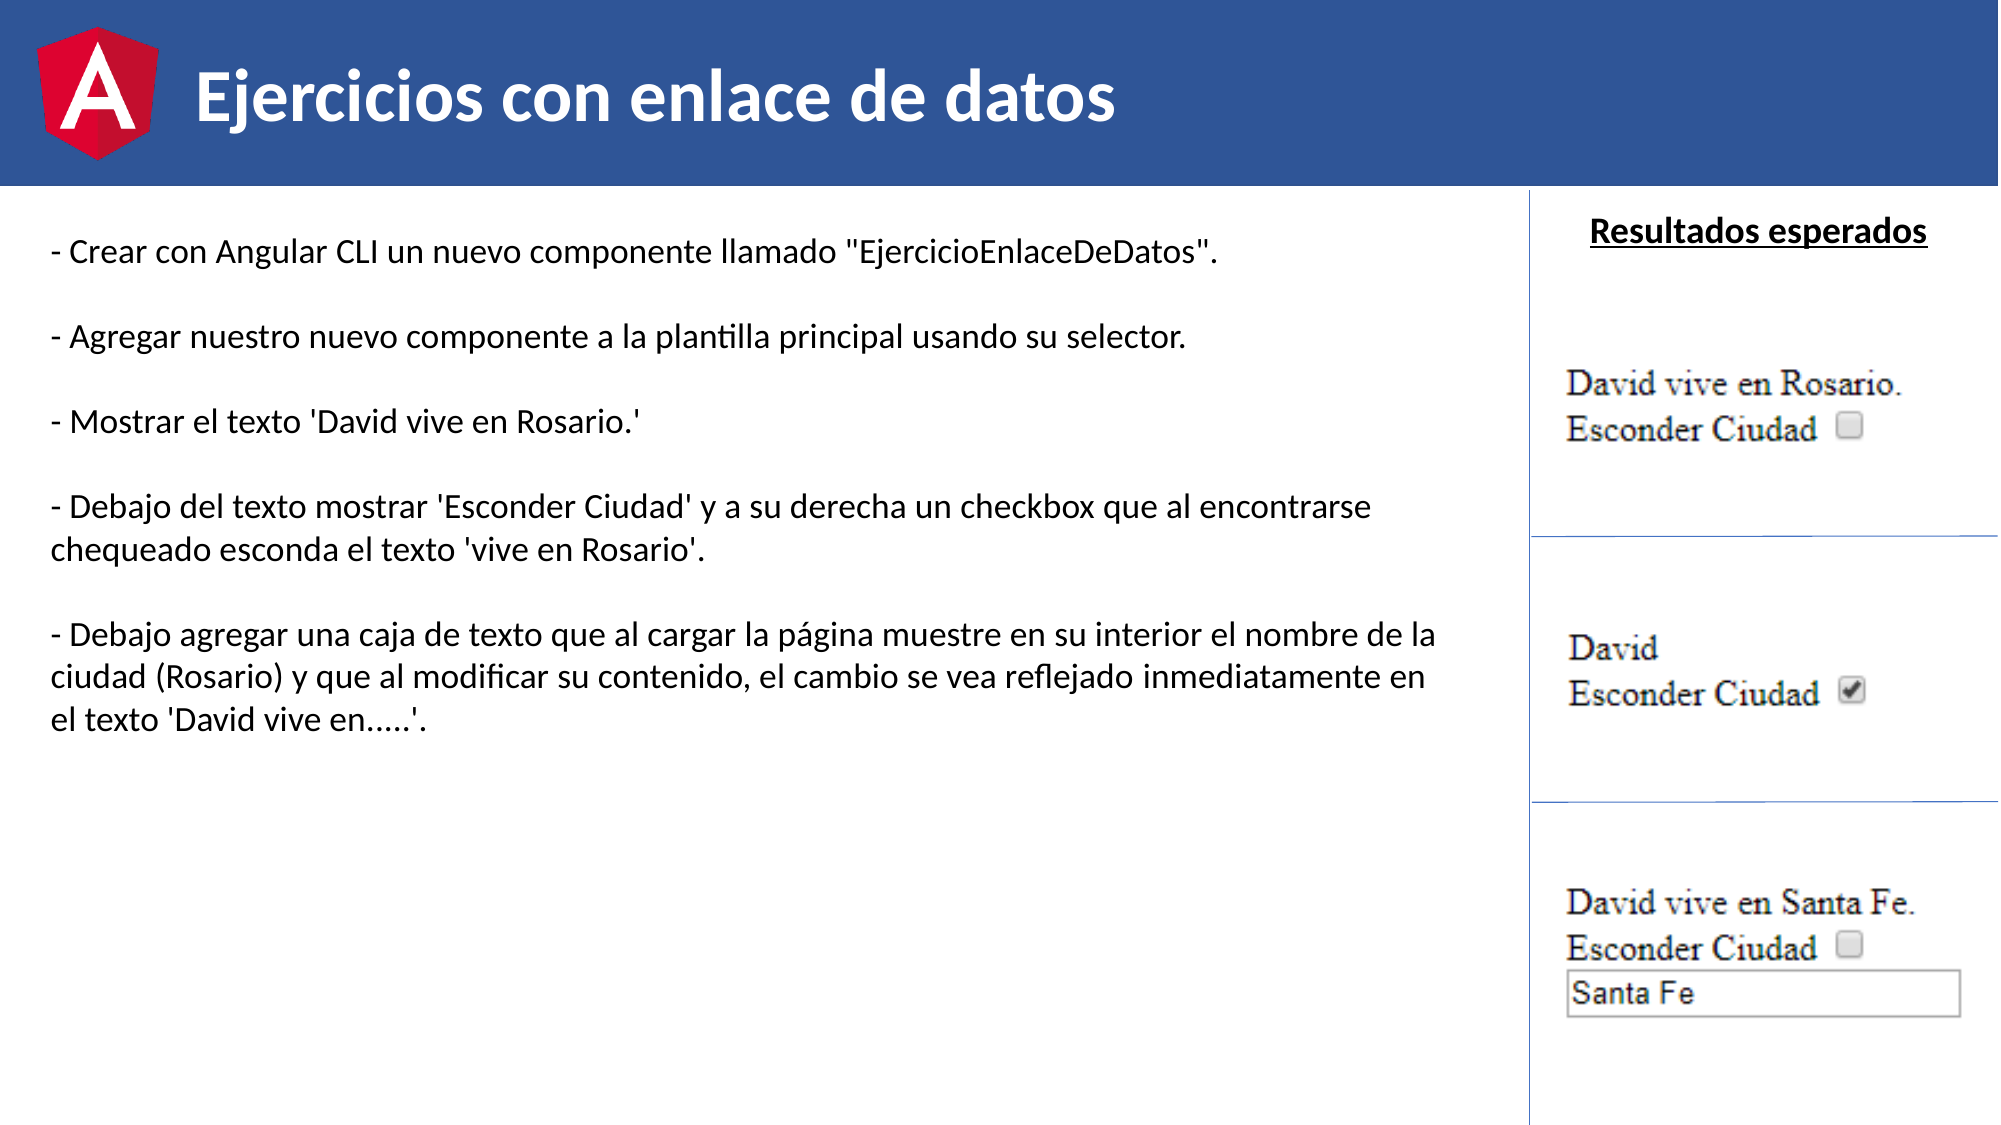

Ejercicios con enlace de datos
Resultados esperados
- Crear con Angular CLI un nuevo componente llamado "EjercicioEnlaceDeDatos".
- Agregar nuestro nuevo componente a la plantilla principal usando su selector.
- Mostrar el texto 'David vive en Rosario.'
- Debajo del texto mostrar 'Esconder Ciudad' y a su derecha un checkbox que al encontrarse chequeado esconda el texto 'vive en Rosario'.
- Debajo agregar una caja de texto que al cargar la página muestre en su interior el nombre de la ciudad (Rosario) y que al modificar su contenido, el cambio se vea reflejado inmediatamente en el texto 'David vive en.....'.